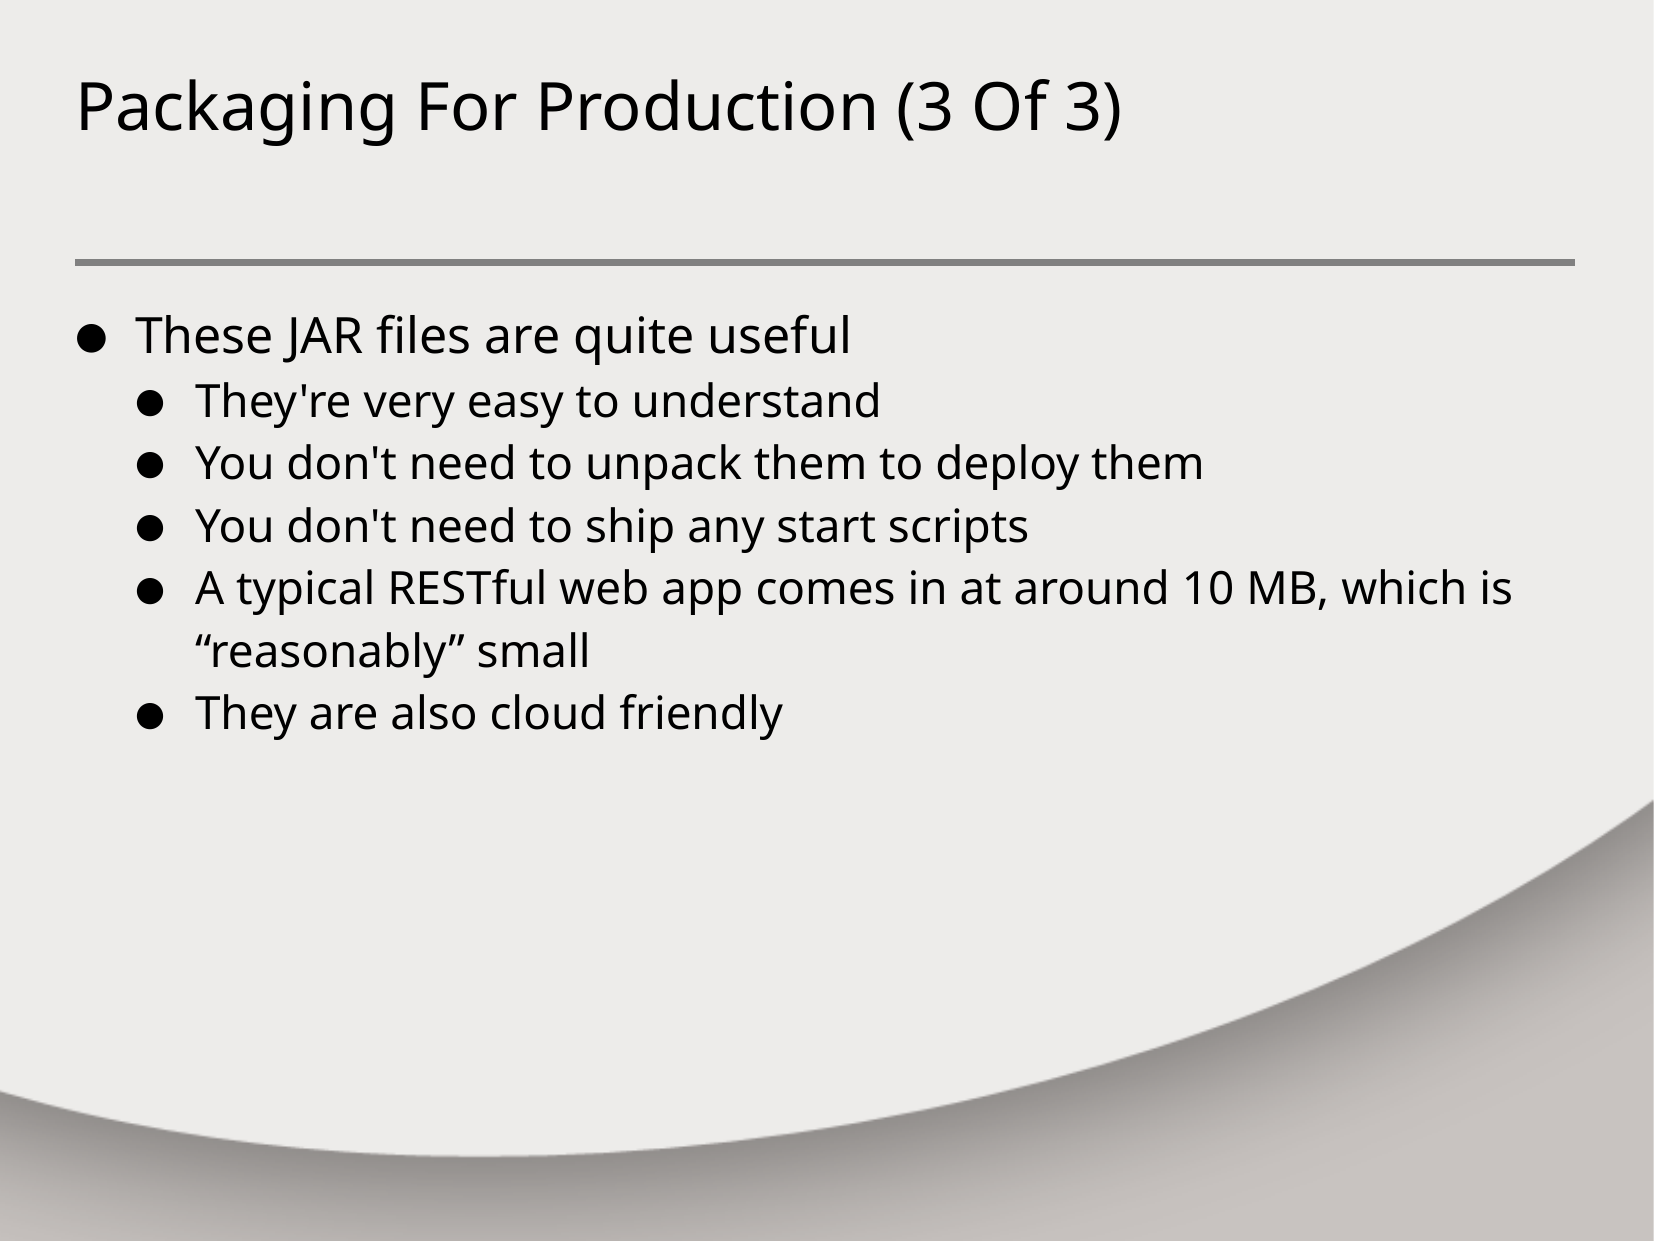

# Packaging For Production (3 Of 3)
These JAR files are quite useful
They're very easy to understand
You don't need to unpack them to deploy them
You don't need to ship any start scripts
A typical RESTful web app comes in at around 10 MB, which is “reasonably” small
They are also cloud friendly